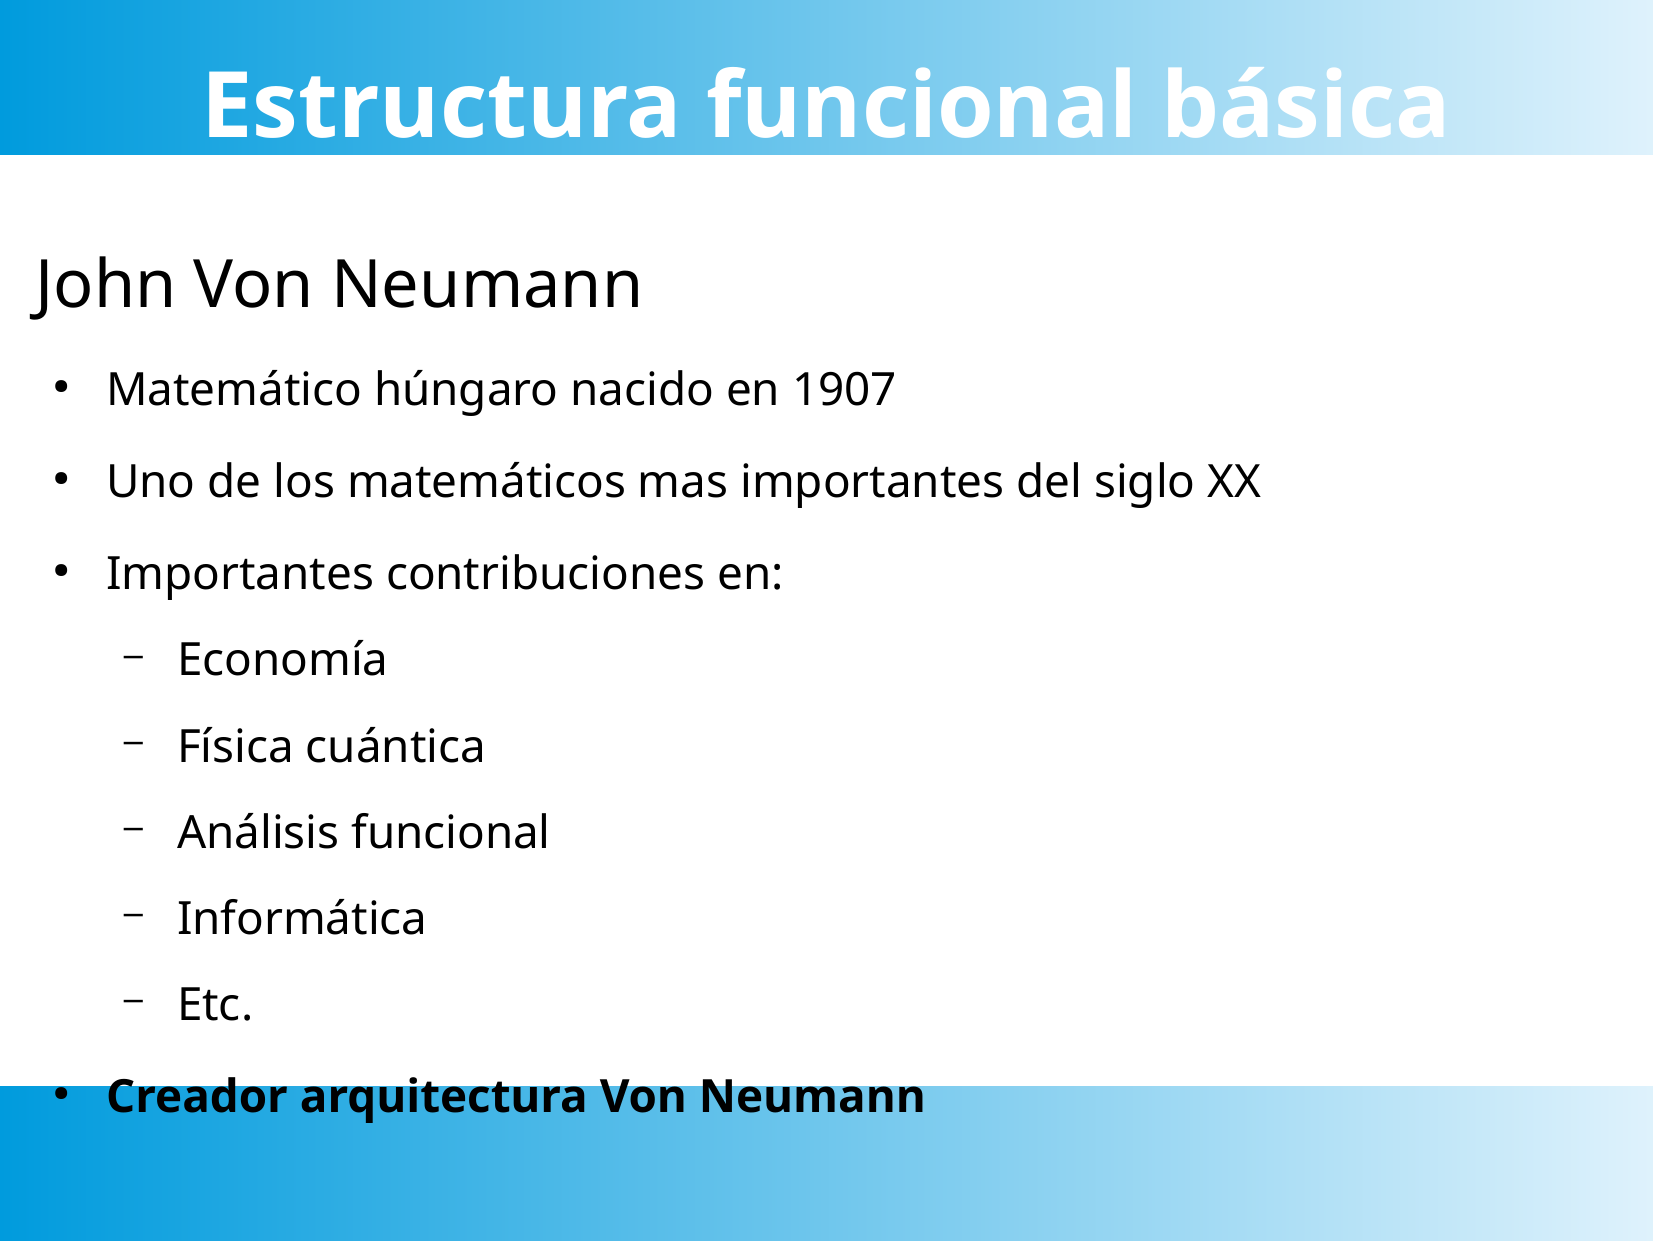

# Estructura funcional básica
John Von Neumann
Matemático húngaro nacido en 1907
Uno de los matemáticos mas importantes del siglo XX
Importantes contribuciones en:
Economía
Física cuántica
Análisis funcional
Informática
Etc.
Creador arquitectura Von Neumann